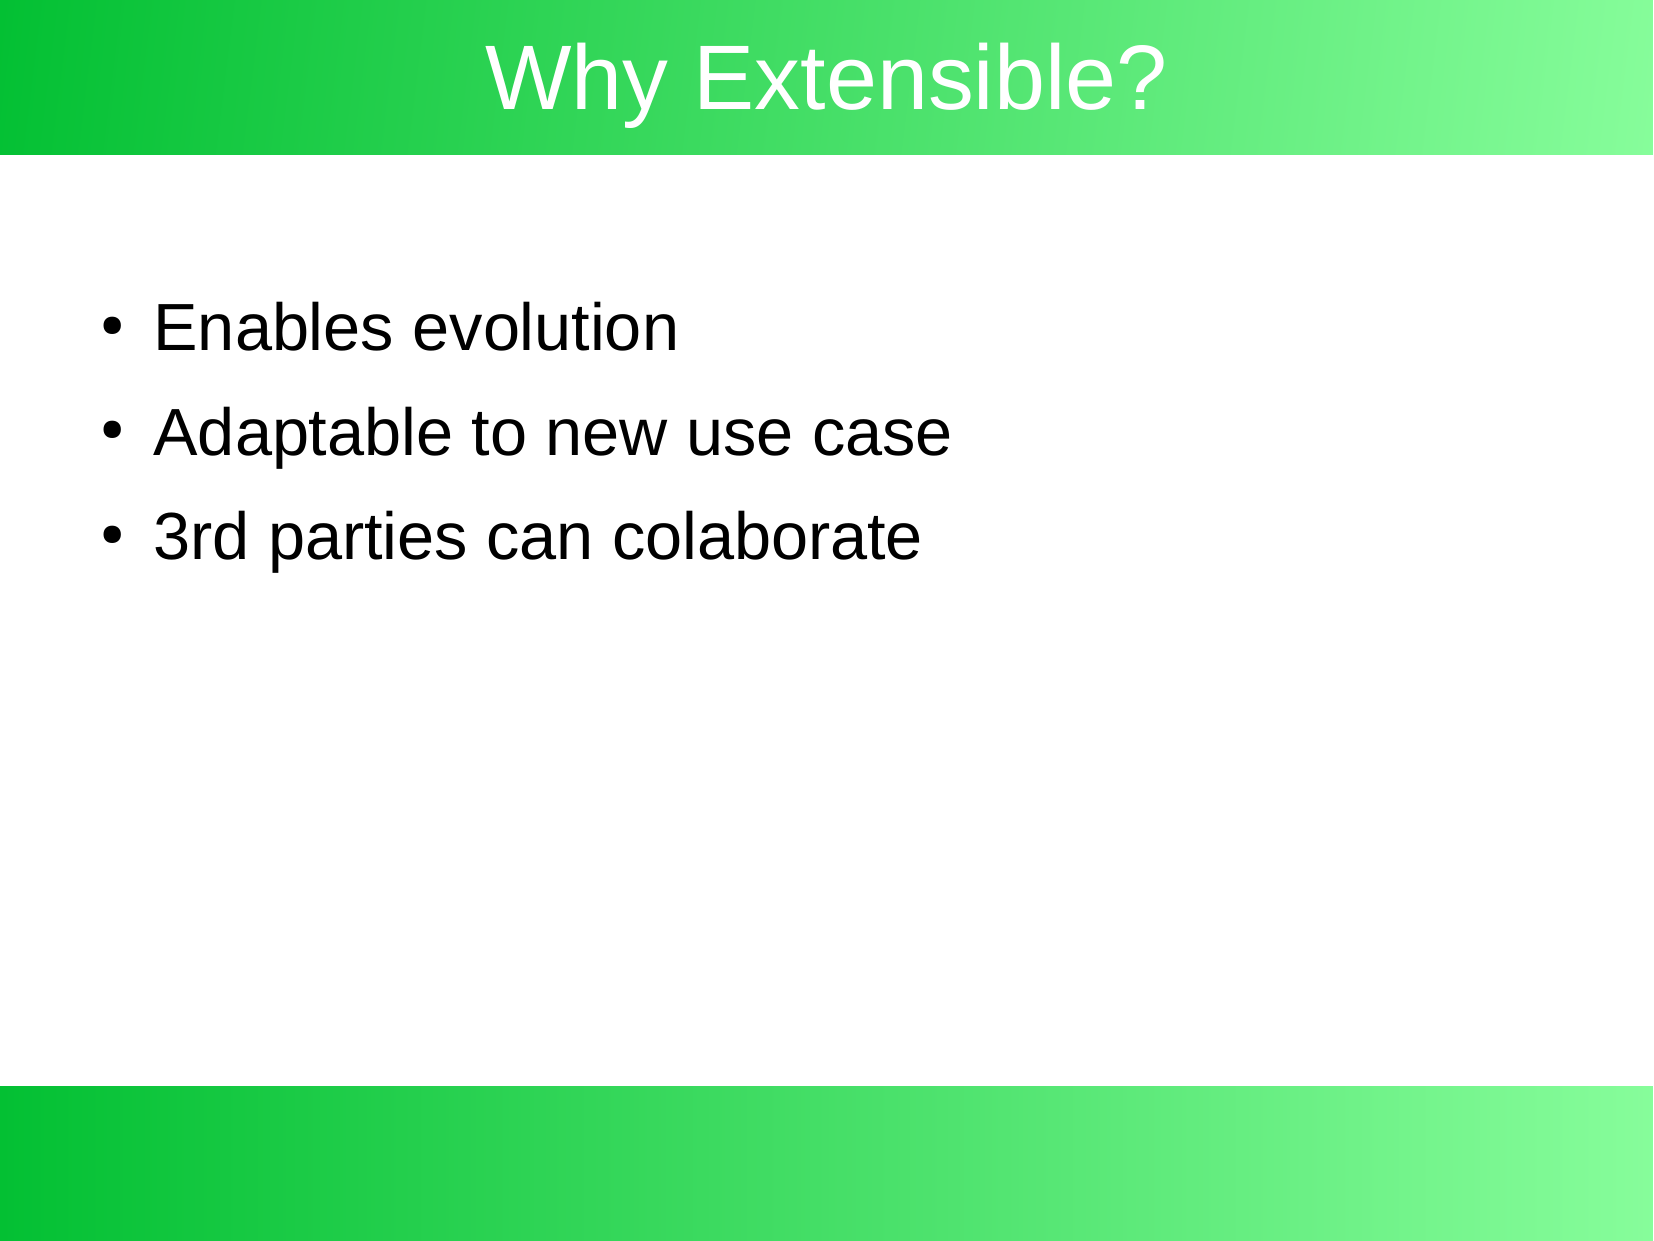

# Why Extensible?
Enables evolution
Adaptable to new use case
3rd parties can colaborate